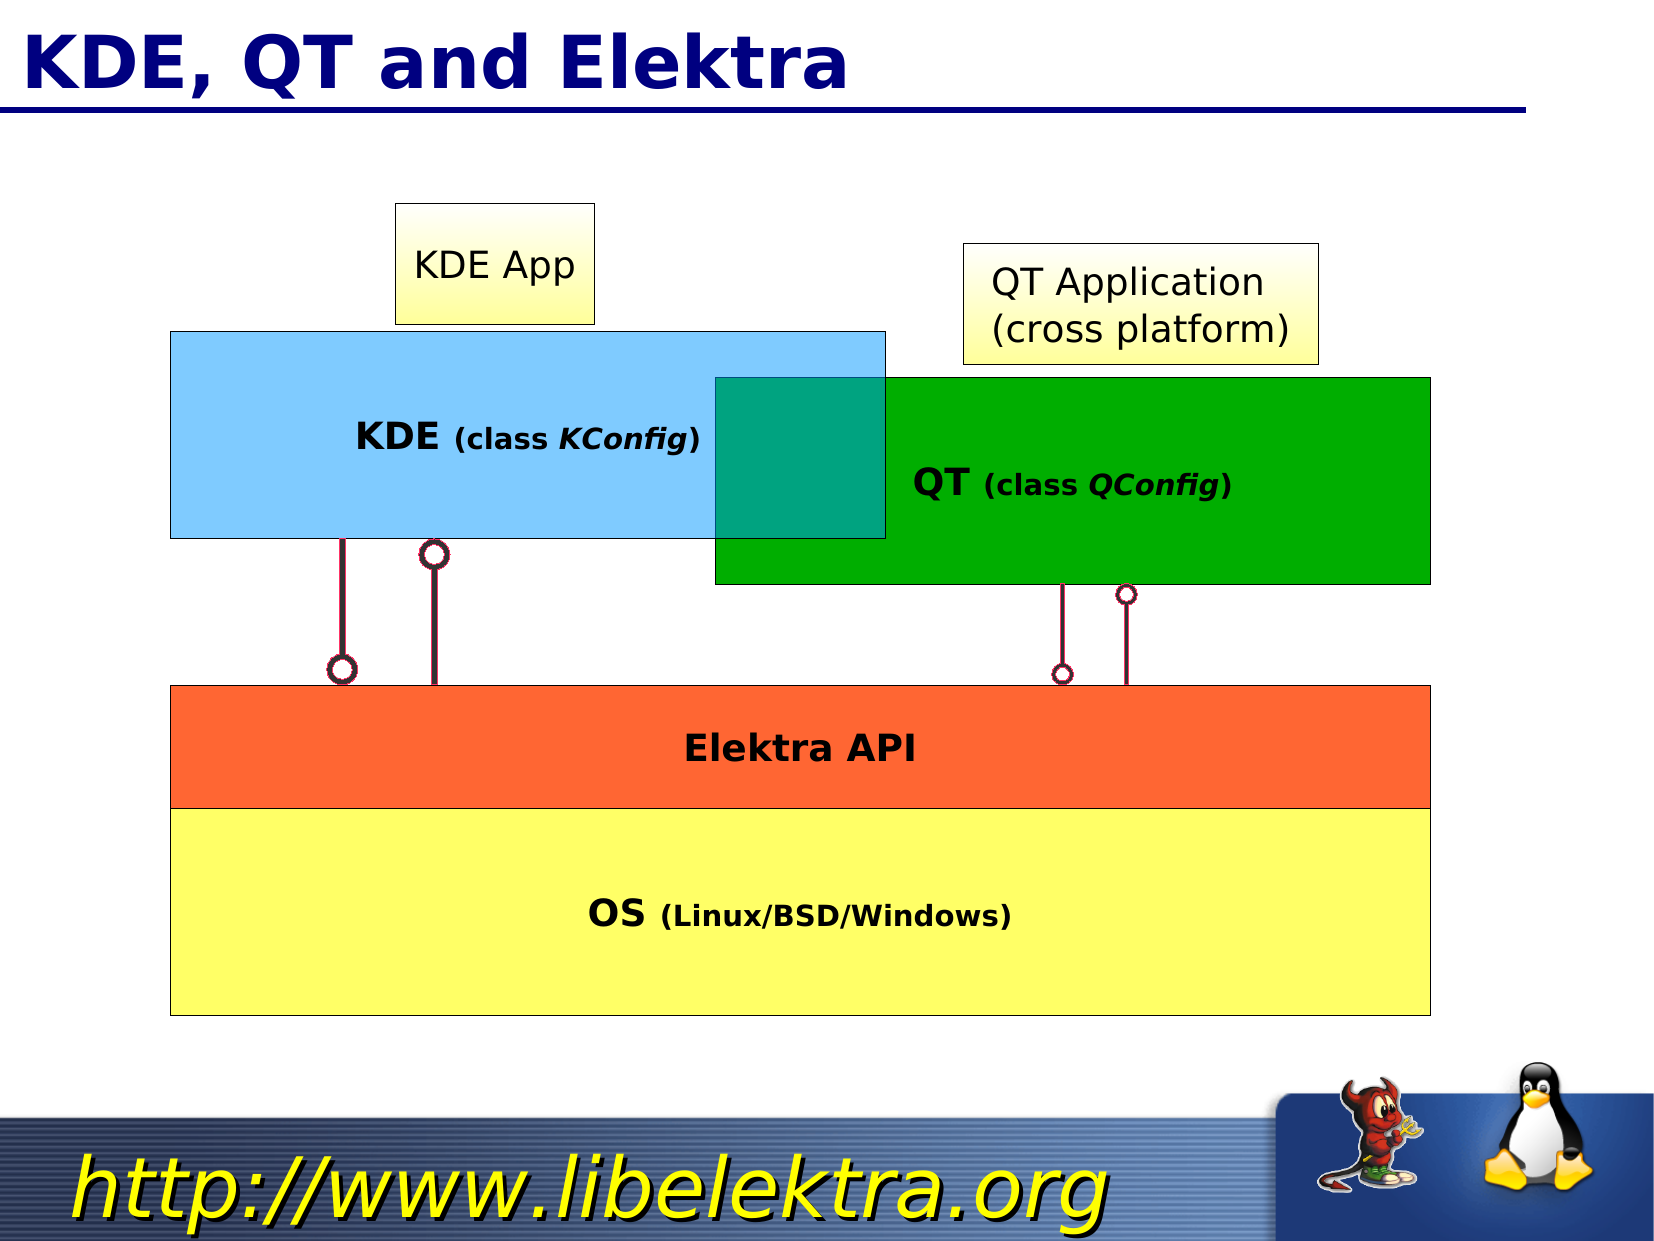

KDE, QT and Elektra
KDE App
QT Application (cross platform)
KDE (class KConfig)
QT (class QConfig)
Elektra API
OS (Linux/BSD/Windows)